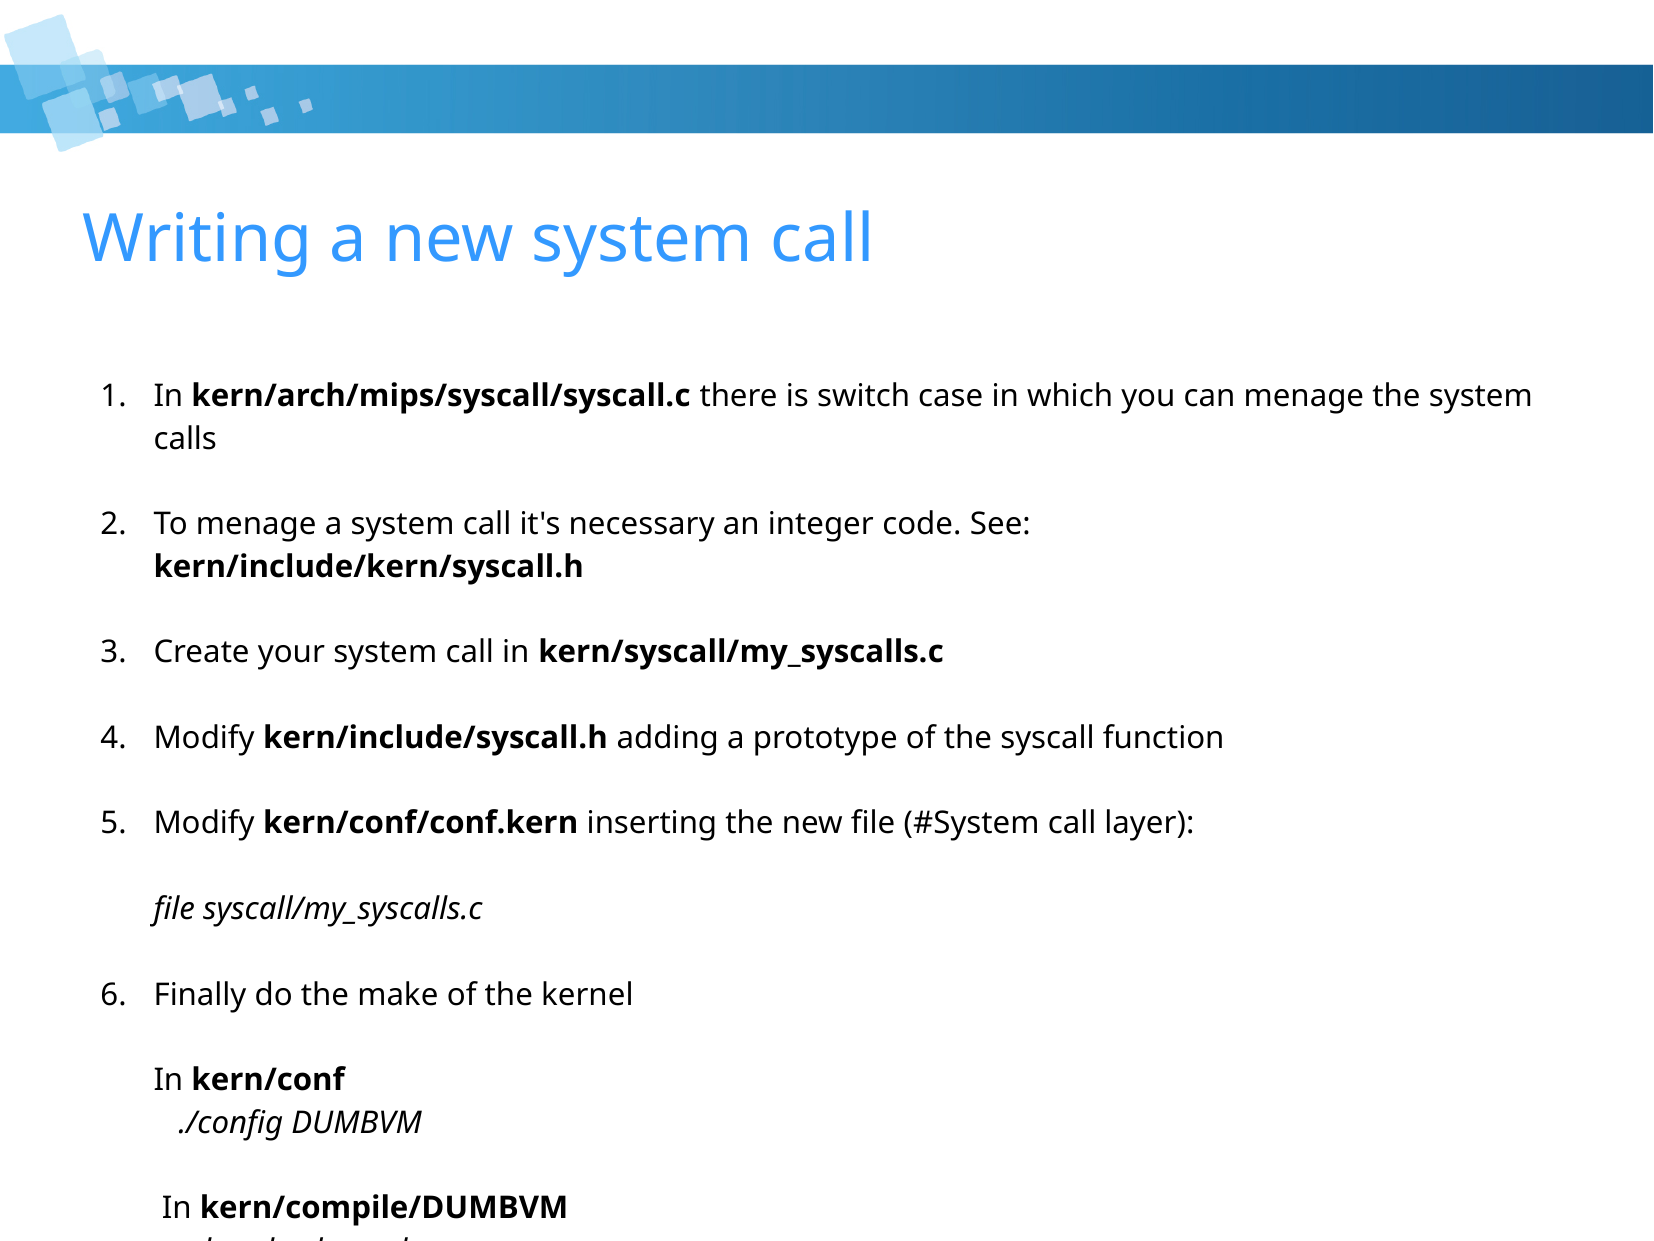

# Writing a new system call
In kern/arch/mips/syscall/syscall.c there is switch case in which you can menage the system calls
To menage a system call it's necessary an integer code. See:
kern/include/kern/syscall.h
Create your system call in kern/syscall/my_syscalls.c
Modify kern/include/syscall.h adding a prototype of the syscall function
Modify kern/conf/conf.kern inserting the new file (#System call layer):
file syscall/my_syscalls.c
Finally do the make of the kernel
In kern/conf
 ./config DUMBVM
 In kern/compile/DUMBVM
 bmake depend
 bmake
 bmake install